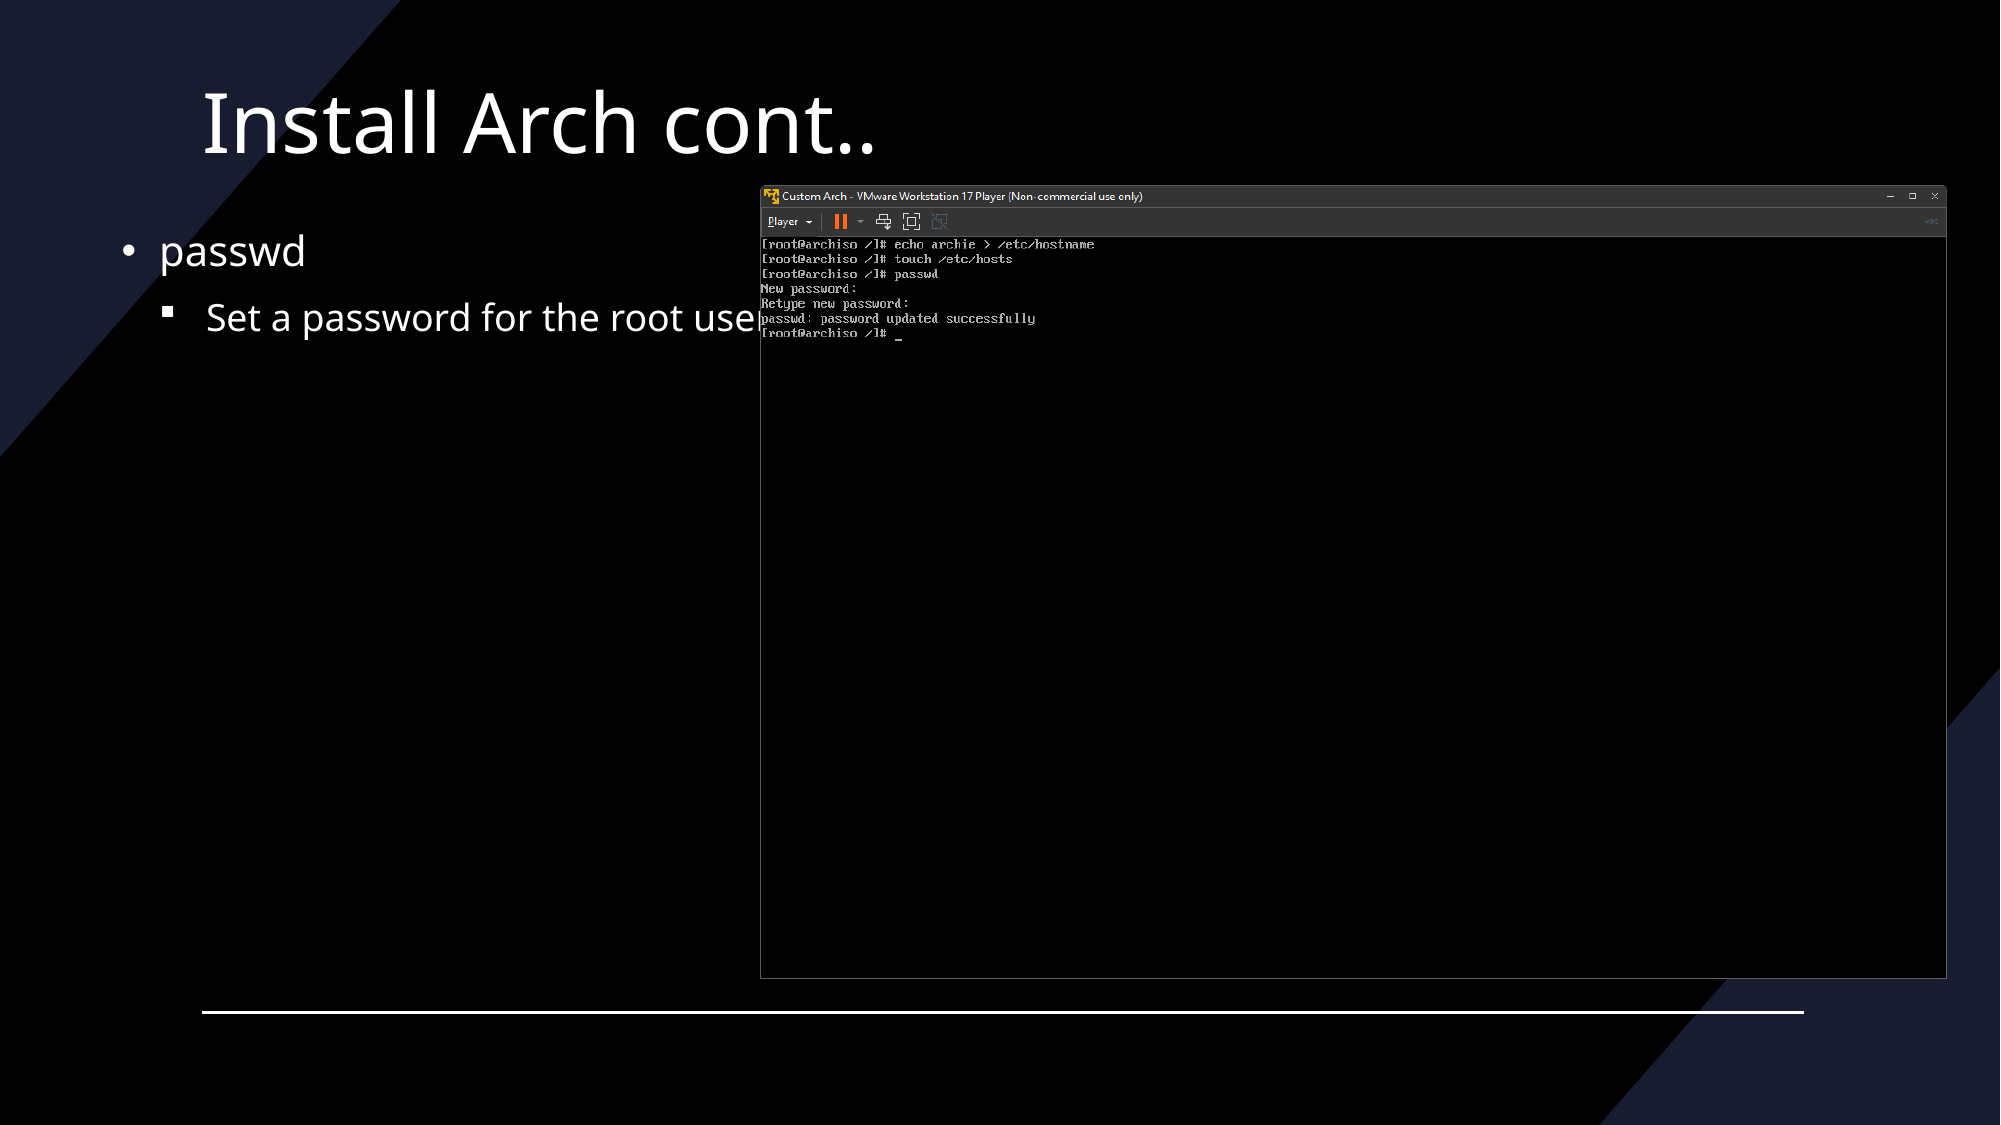

# Install Arch cont..
passwd
Set a password for the root user